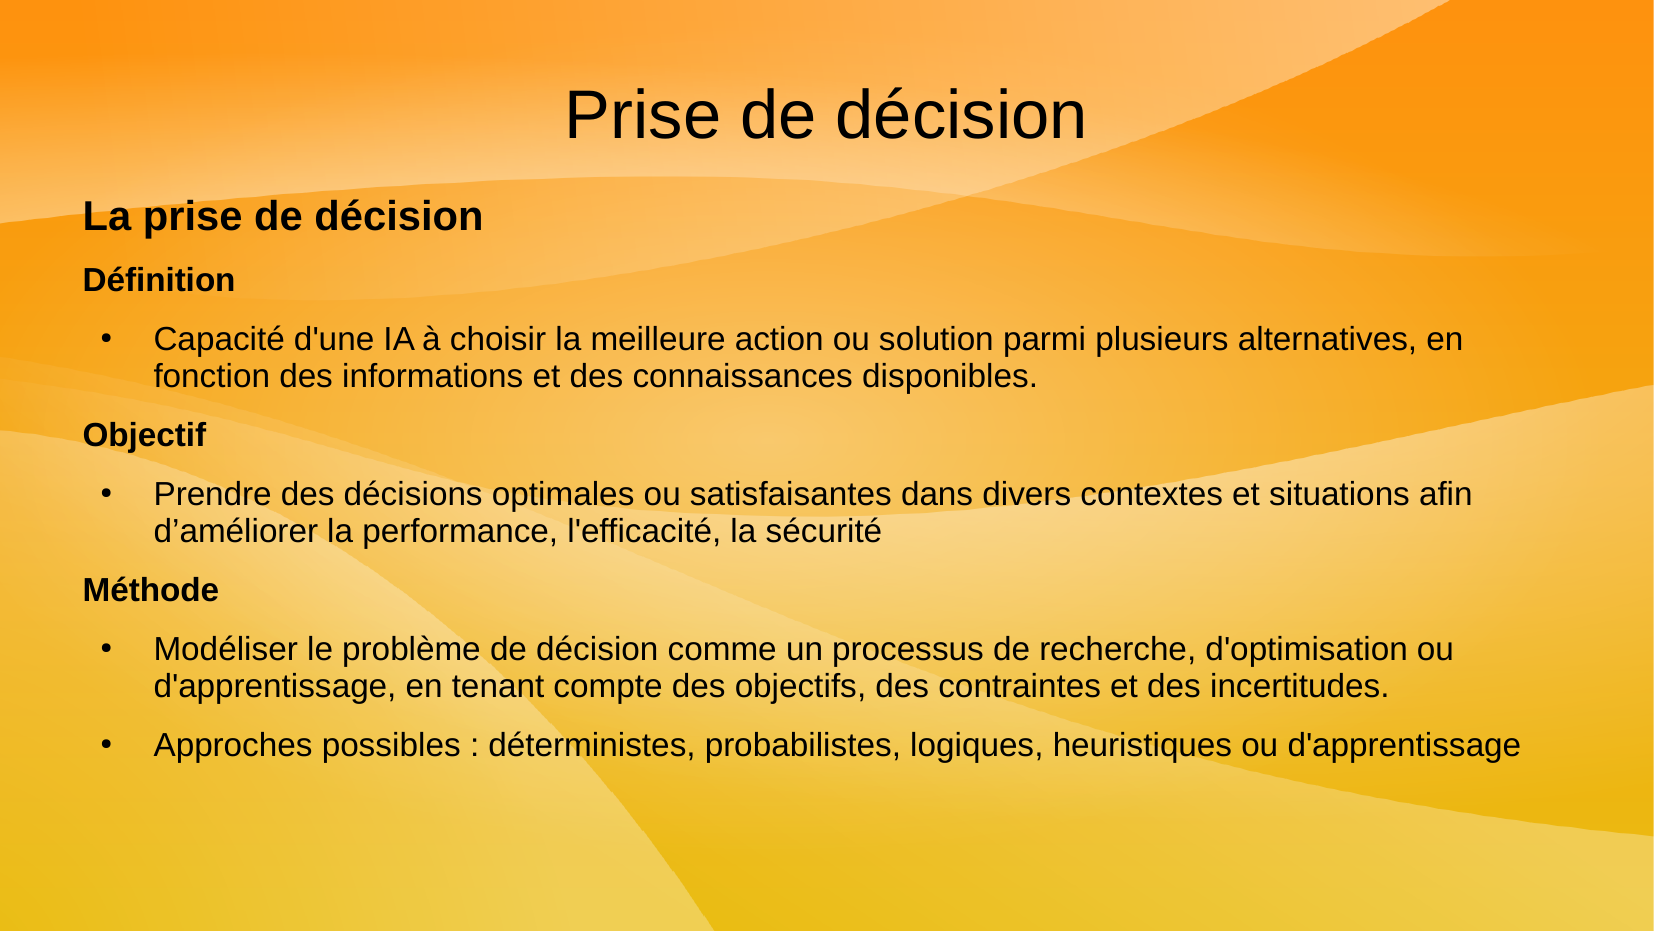

# Prise de décision
La prise de décision
Définition
Capacité d'une IA à choisir la meilleure action ou solution parmi plusieurs alternatives, en fonction des informations et des connaissances disponibles.
Objectif
Prendre des décisions optimales ou satisfaisantes dans divers contextes et situations afin d’améliorer la performance, l'efficacité, la sécurité
Méthode
Modéliser le problème de décision comme un processus de recherche, d'optimisation ou d'apprentissage, en tenant compte des objectifs, des contraintes et des incertitudes.
Approches possibles : déterministes, probabilistes, logiques, heuristiques ou d'apprentissage